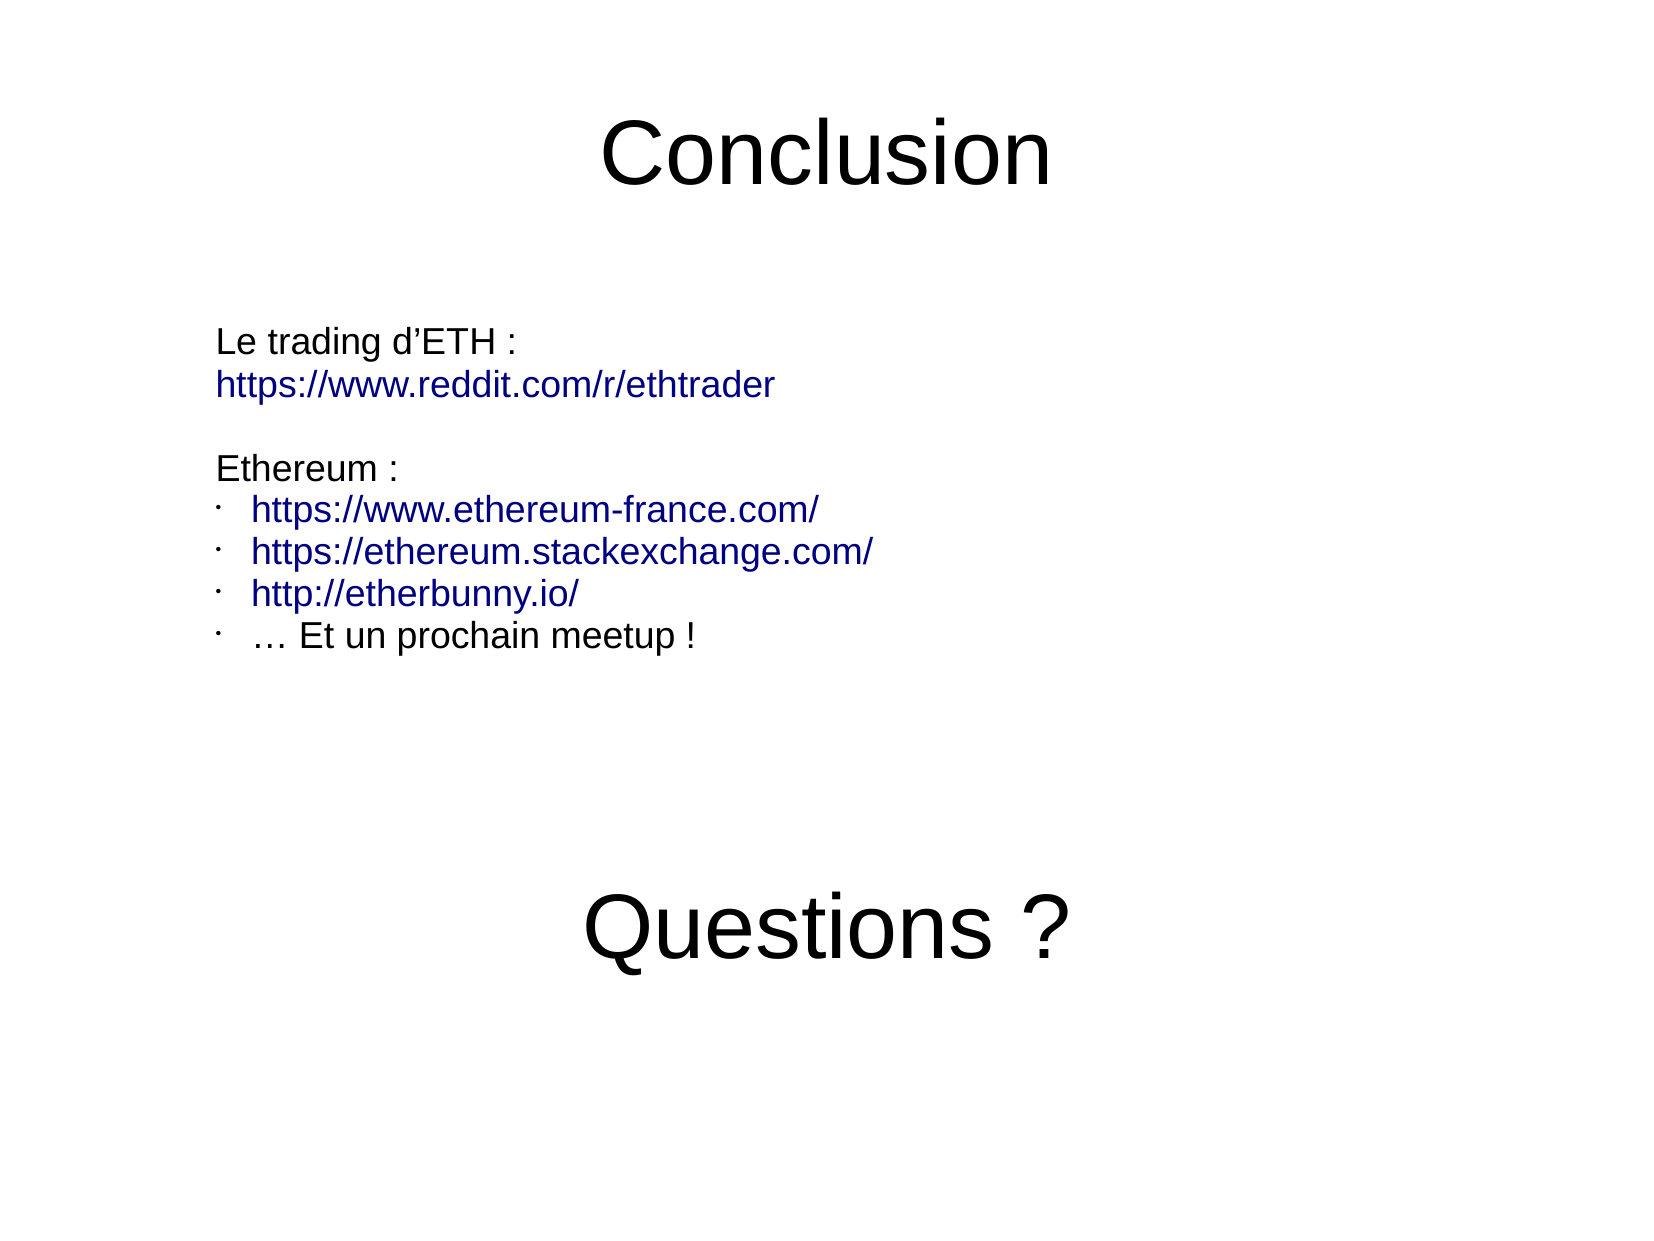

# Conclusion
Le trading d’ETH :
https://www.reddit.com/r/ethtrader
Ethereum :
https://www.ethereum-france.com/
https://ethereum.stackexchange.com/
http://etherbunny.io/
… Et un prochain meetup !
Questions ?